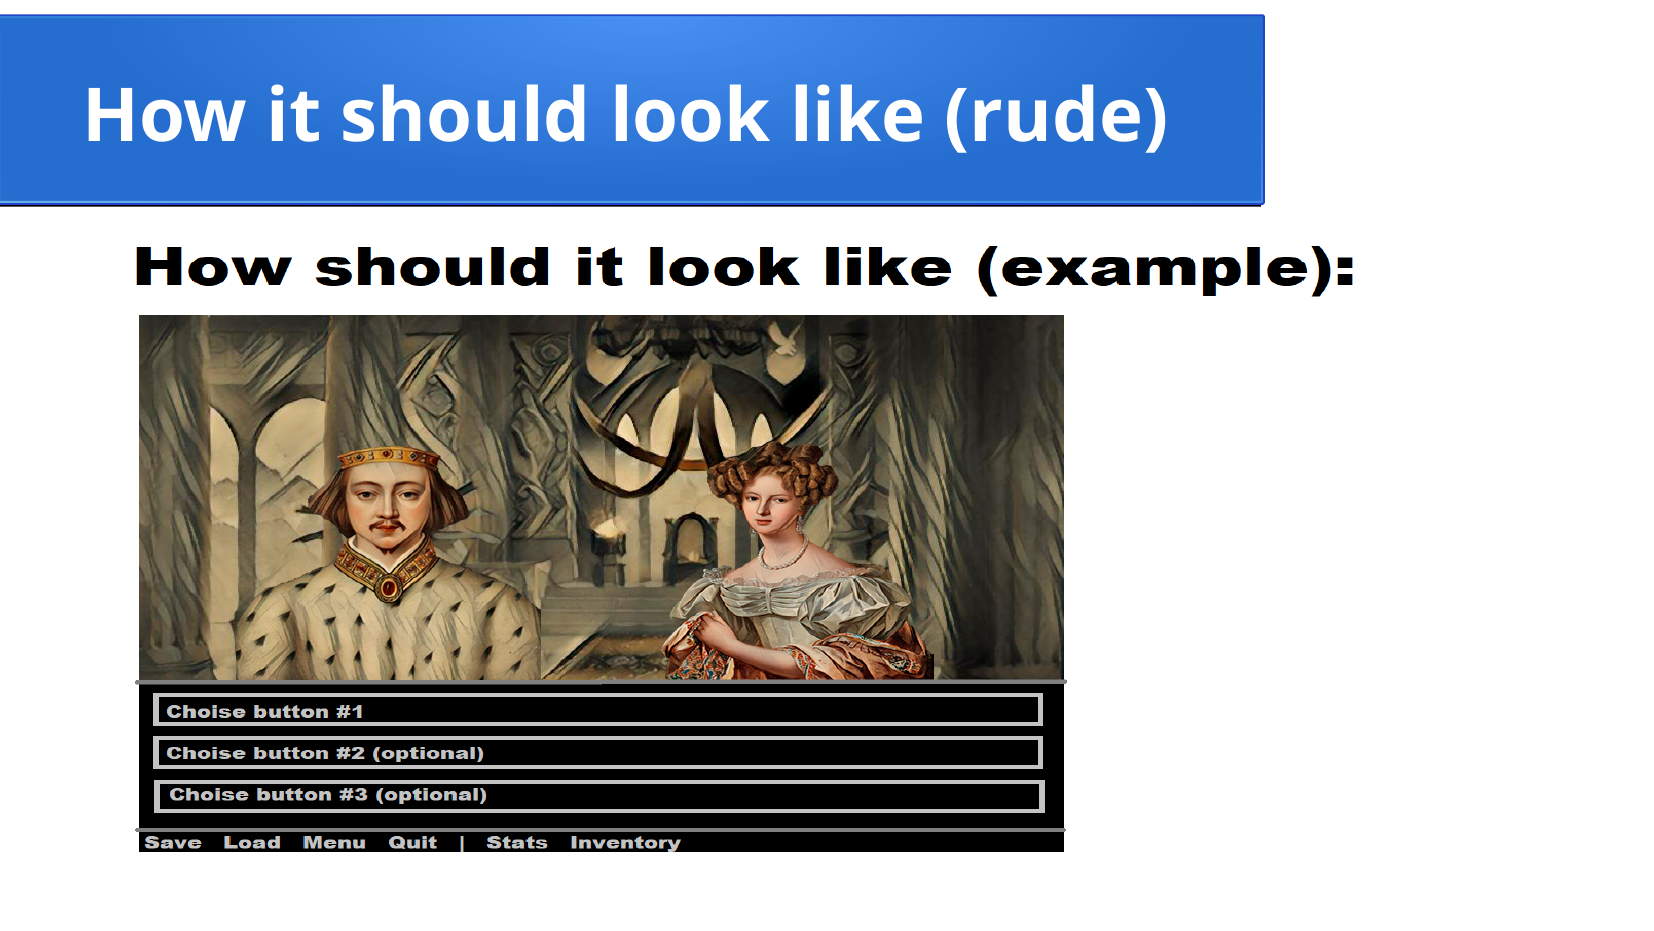

# How it should look like (rude)